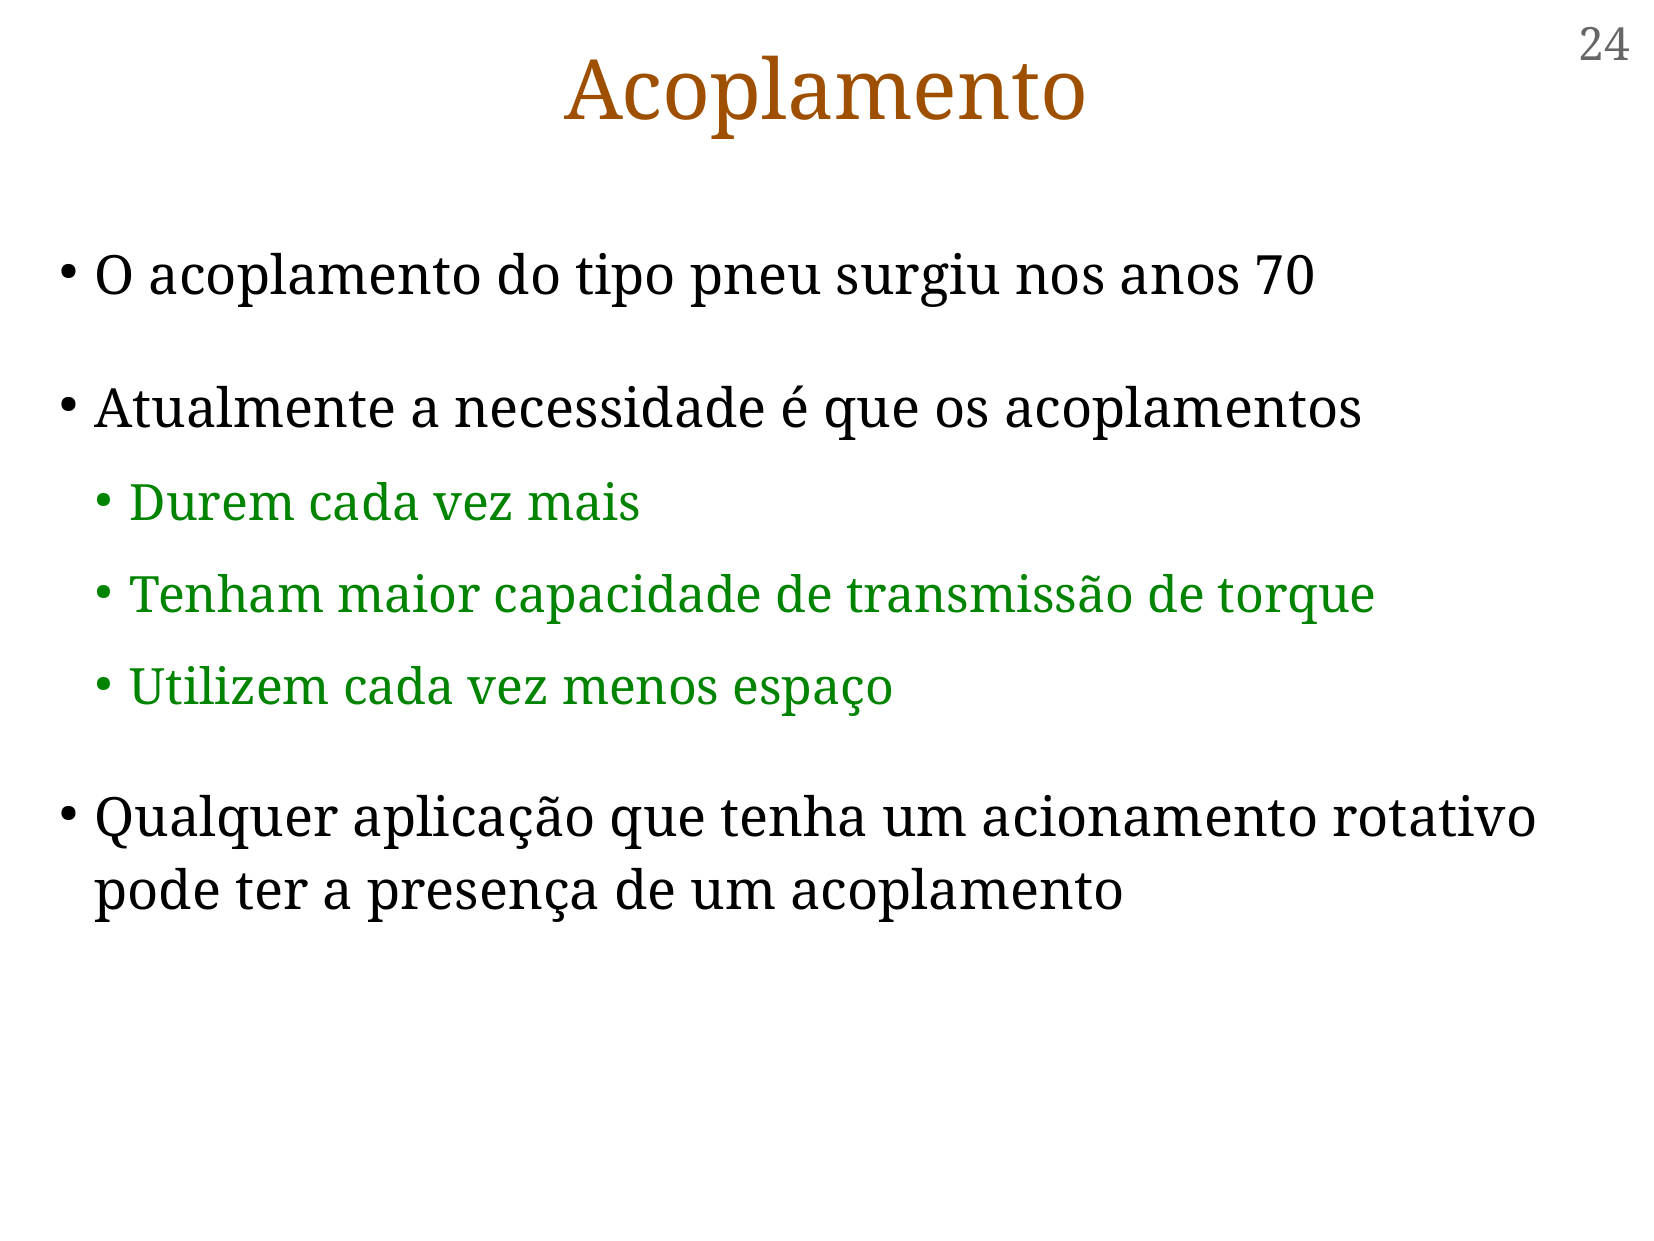

24
# Acoplamento
O acoplamento do tipo pneu surgiu nos anos 70
Atualmente a necessidade é que os acoplamentos
Durem cada vez mais
Tenham maior capacidade de transmissão de torque
Utilizem cada vez menos espaço
Qualquer aplicação que tenha um acionamento rotativo pode ter a presença de um acoplamento